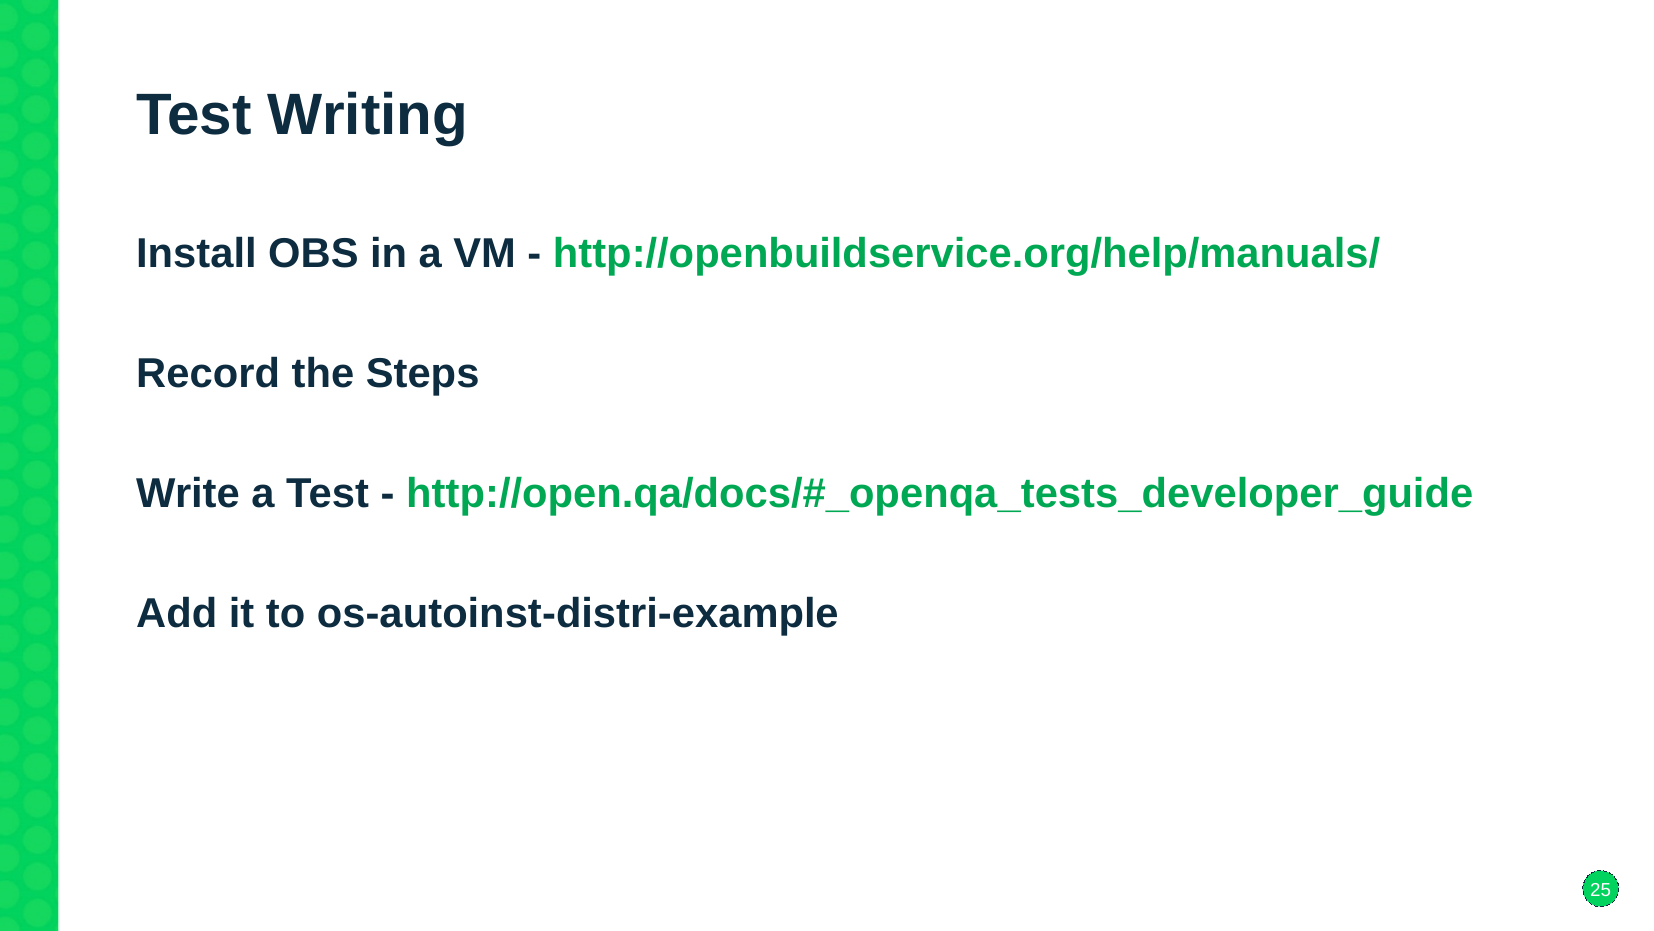

# Test Writing
Install OBS in a VM - http://openbuildservice.org/help/manuals/
Record the Steps
Write a Test - http://open.qa/docs/#_openqa_tests_developer_guide
Add it to os-autoinst-distri-example
25